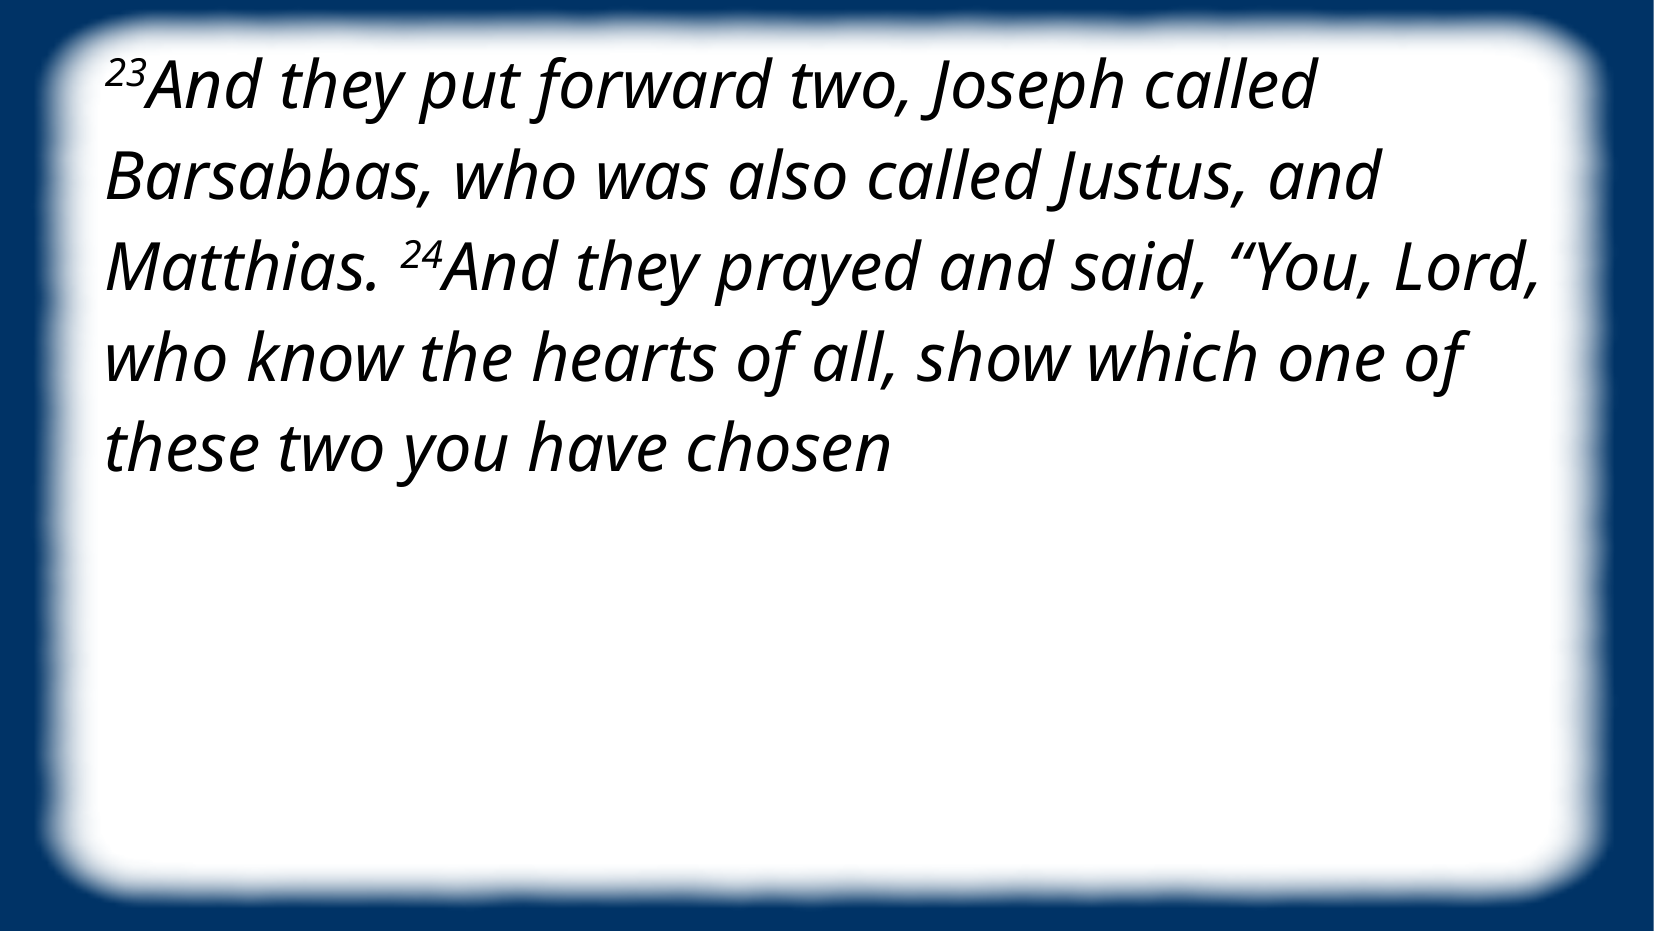

23And they put forward two, Joseph called Barsabbas, who was also called Justus, and Matthias. 24And they prayed and said, “You, Lord, who know the hearts of all, show which one of these two you have chosen